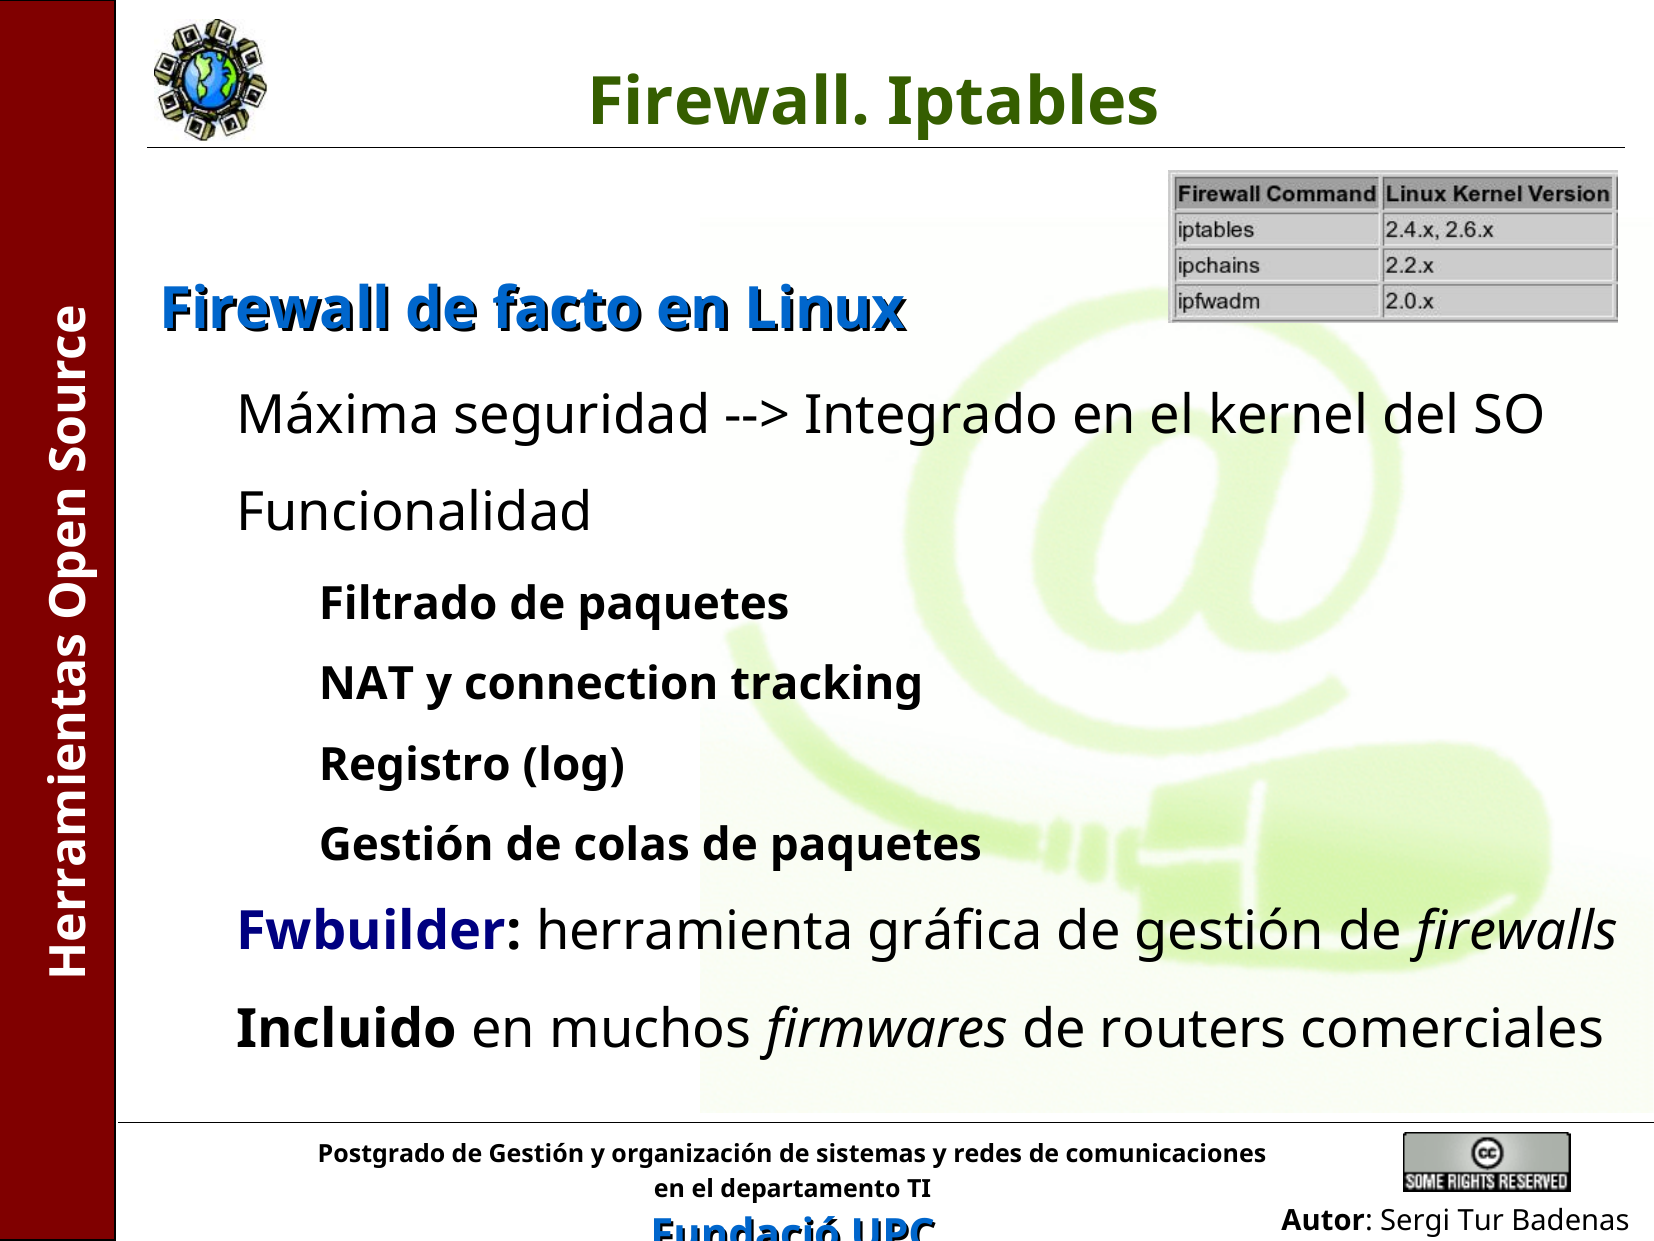

# Firewall. Iptables
Firewall de facto en Linux
Máxima seguridad --> Integrado en el kernel del SO
Funcionalidad
Filtrado de paquetes
NAT y connection tracking
Registro (log)
Gestión de colas de paquetes
Fwbuilder: herramienta gráfica de gestión de firewalls
Incluido en muchos firmwares de routers comerciales